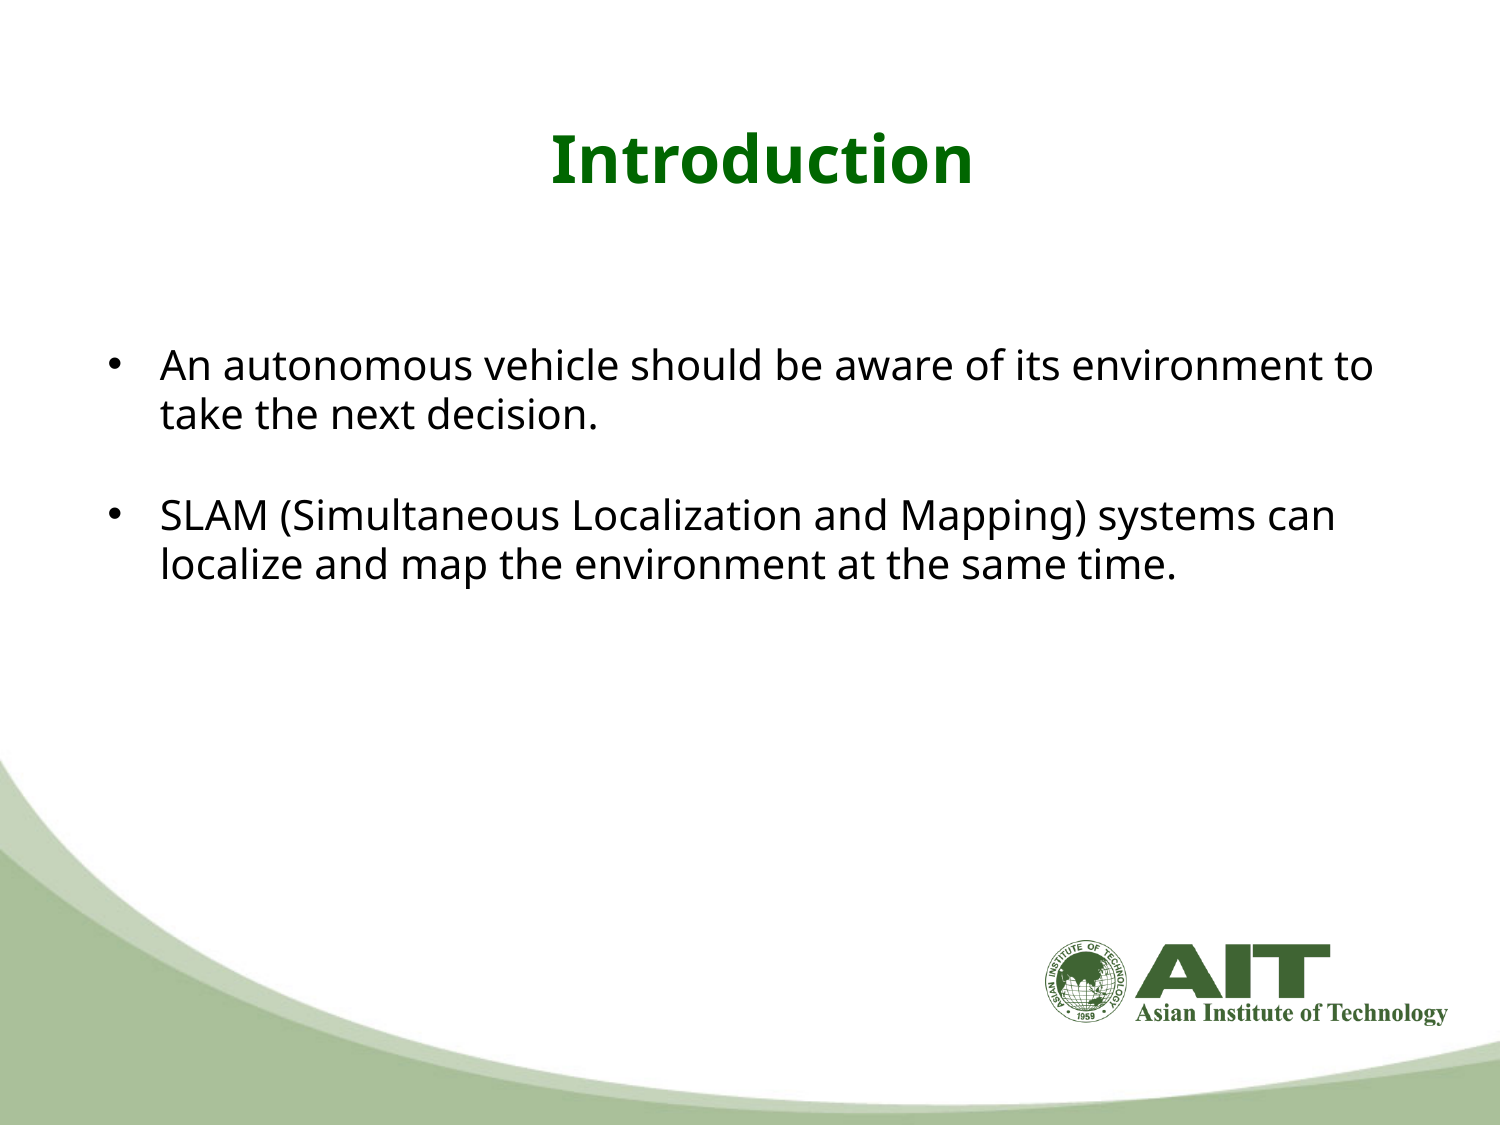

# Introduction
An autonomous vehicle should be aware of its environment to take the next decision.
SLAM (Simultaneous Localization and Mapping) systems can localize and map the environment at the same time.